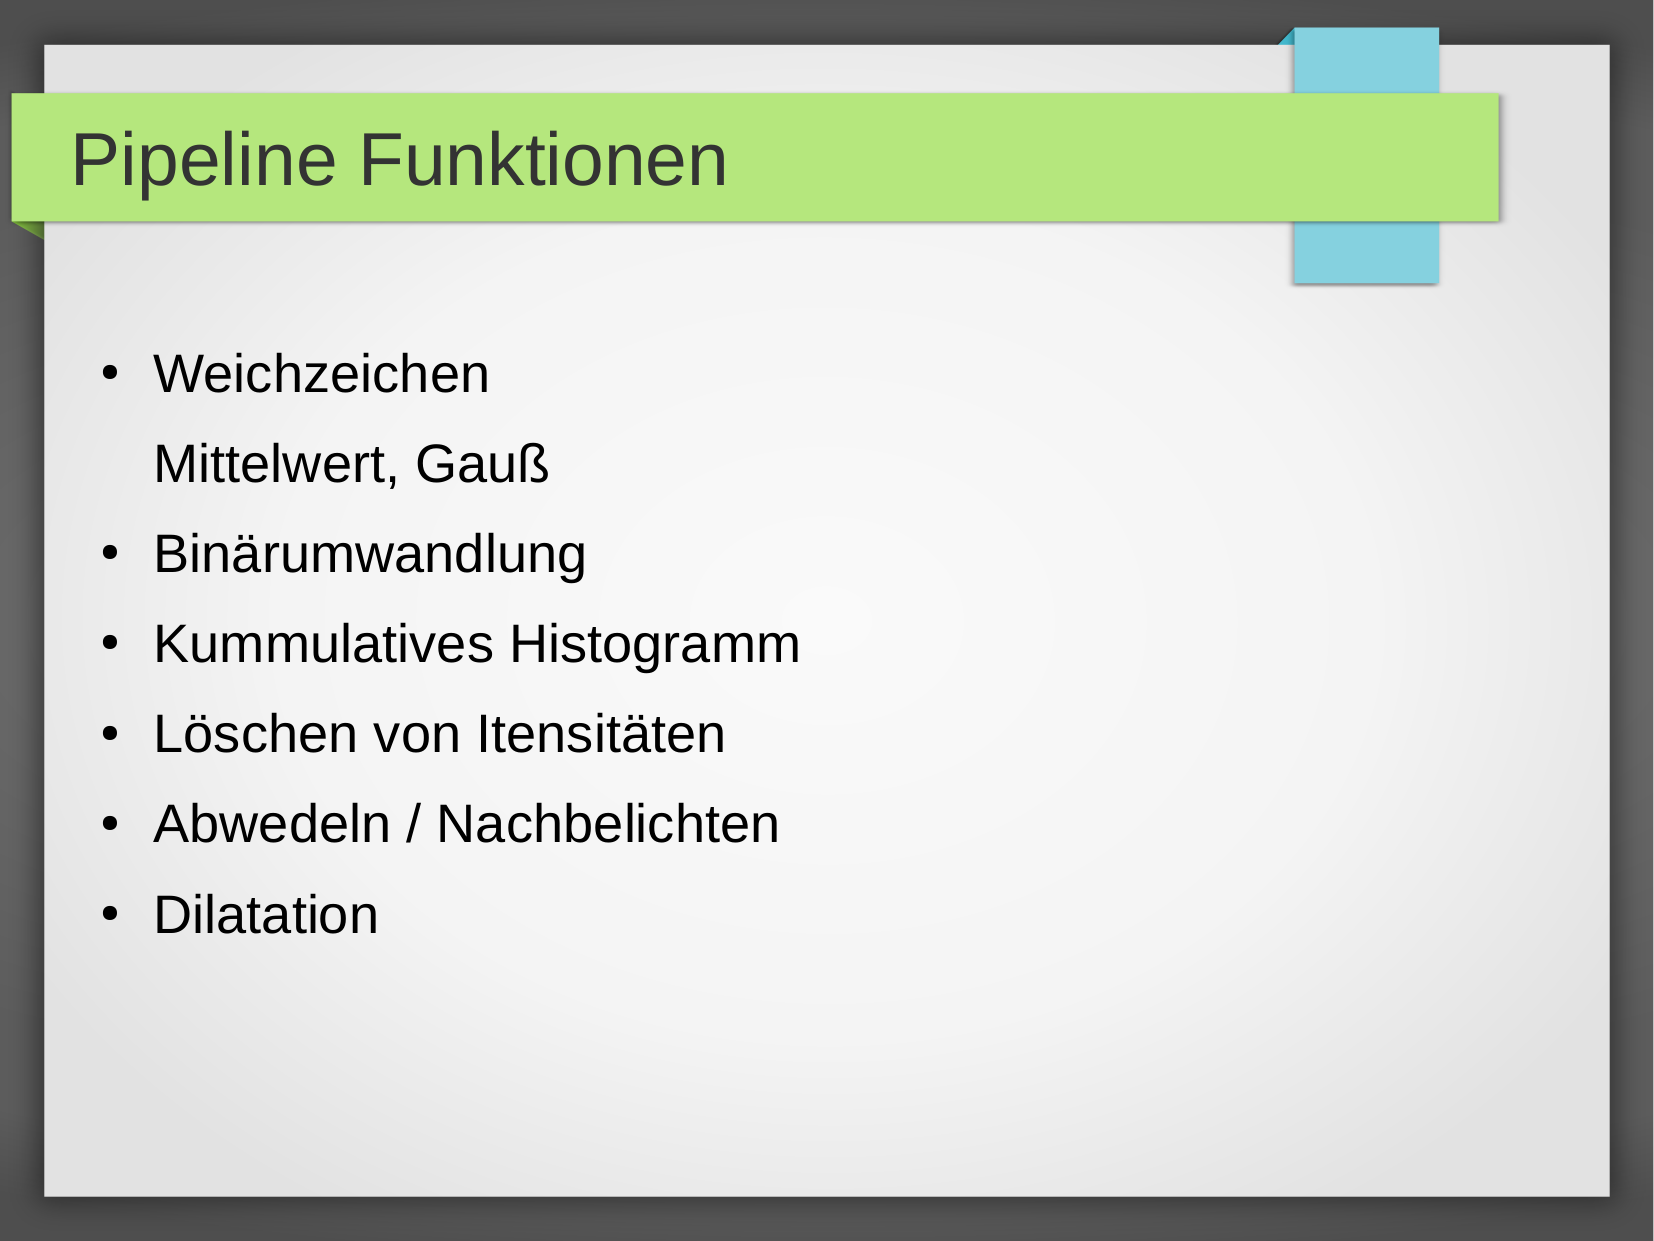

# Pipeline Funktionen
Weichzeichen
Mittelwert, Gauß
Binärumwandlung
Kummulatives Histogramm
Löschen von Itensitäten
Abwedeln / Nachbelichten
Dilatation